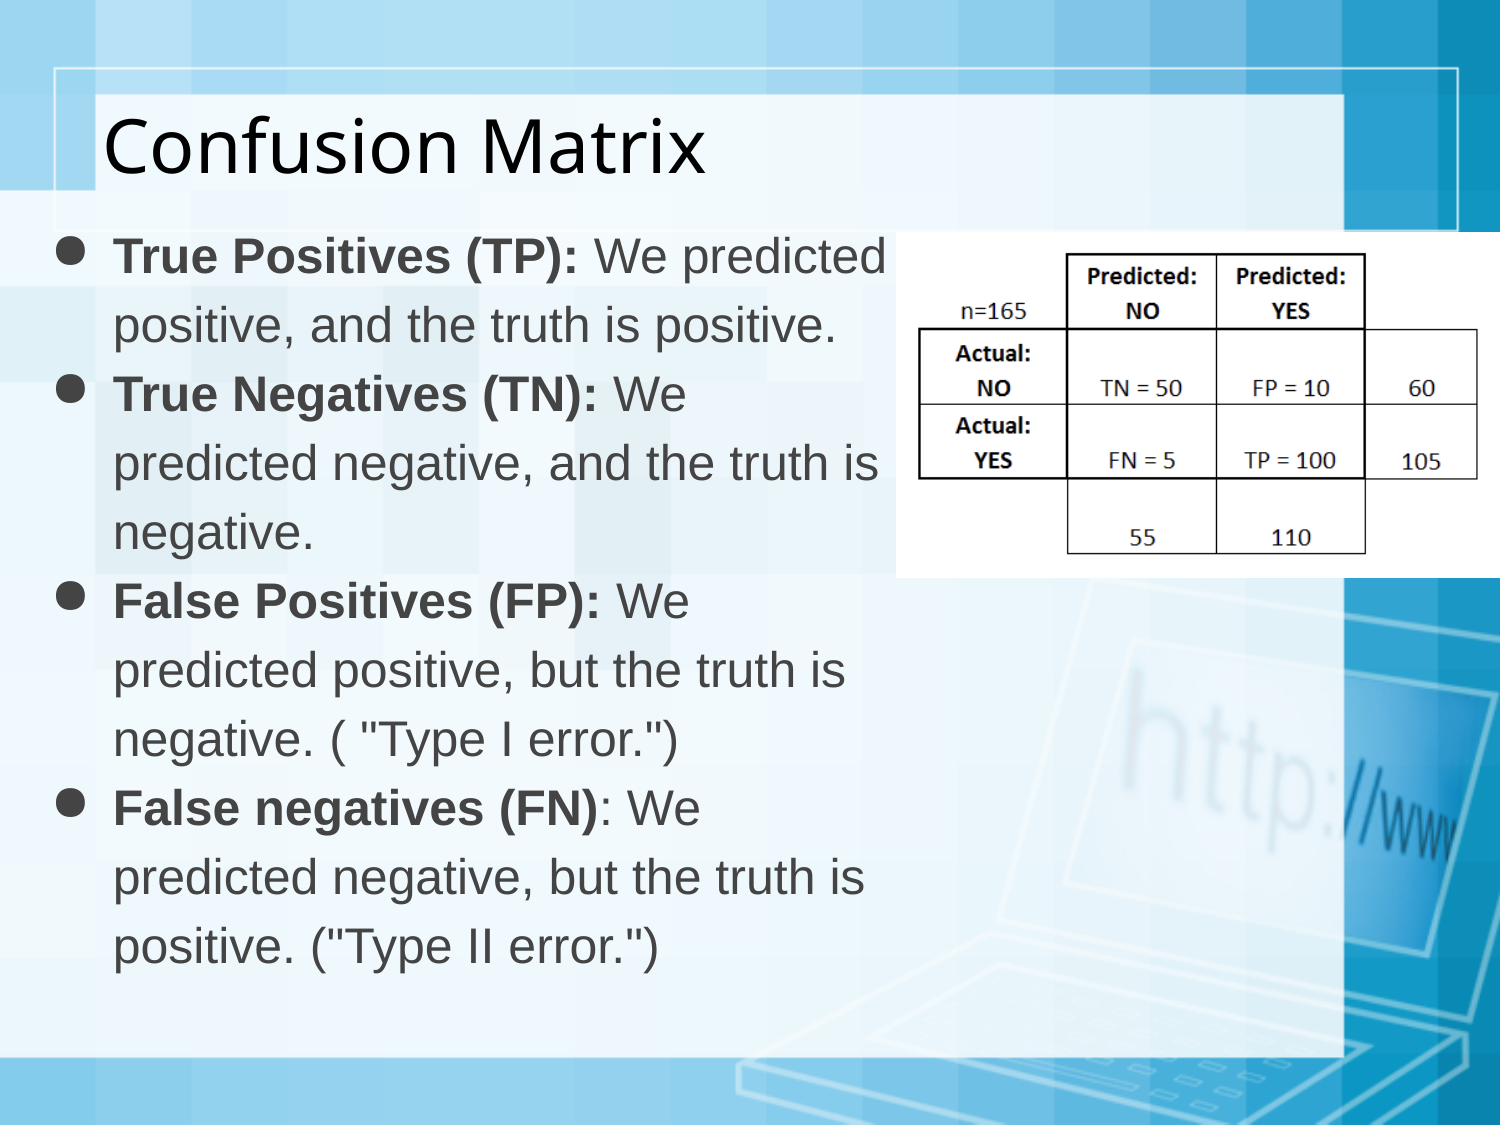

# Confusion Matrix
True Positives (TP): We predicted positive, and the truth is positive.
True Negatives (TN): We predicted negative, and the truth is negative.
False Positives (FP): We predicted positive, but the truth is negative. ( "Type I error.")
False negatives (FN): We predicted negative, but the truth is positive. ("Type II error.")